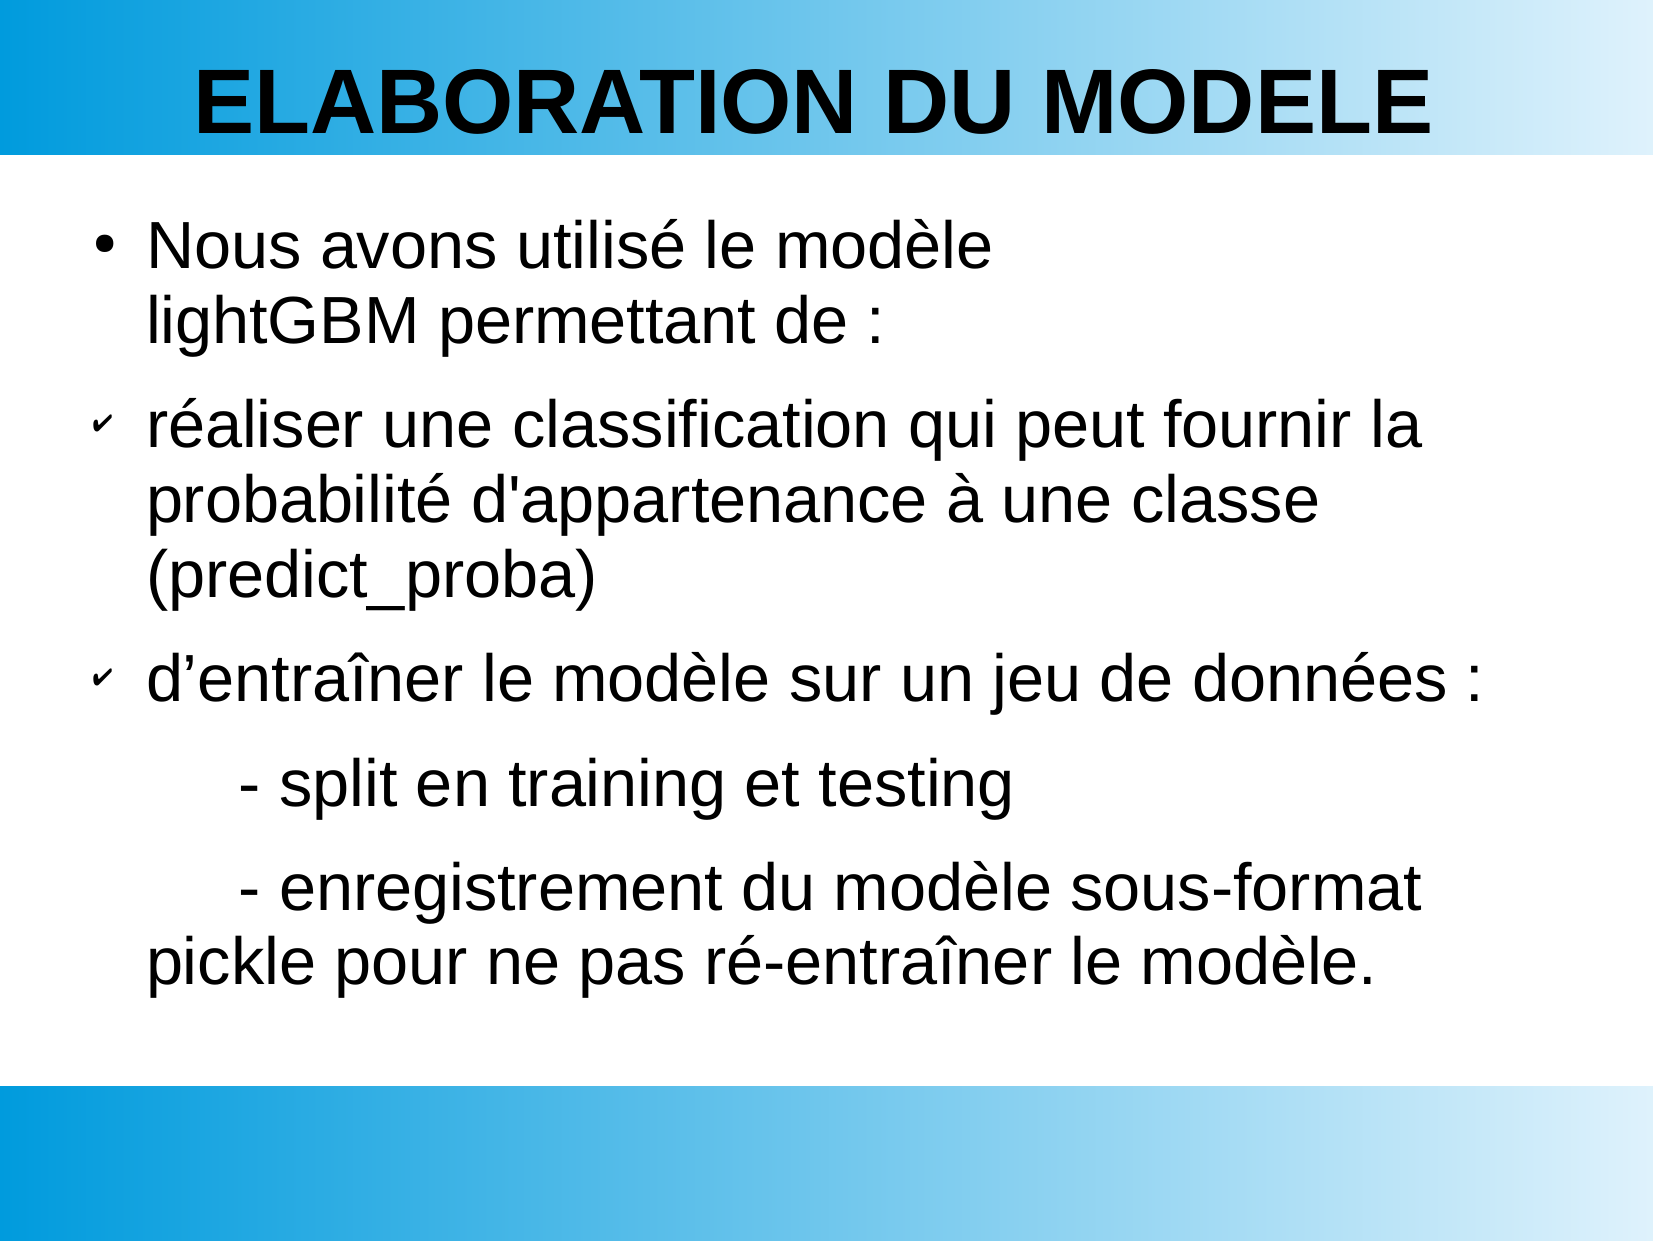

# ELABORATION DU MODELE
Nous avons utilisé le modèle lightGBM permettant de :
réaliser une classification qui peut fournir la probabilité d'appartenance à une classe (predict_proba)
d’entraîner le modèle sur un jeu de données :
 - split en training et testing
 - enregistrement du modèle sous-format pickle pour ne pas ré-entraîner le modèle.